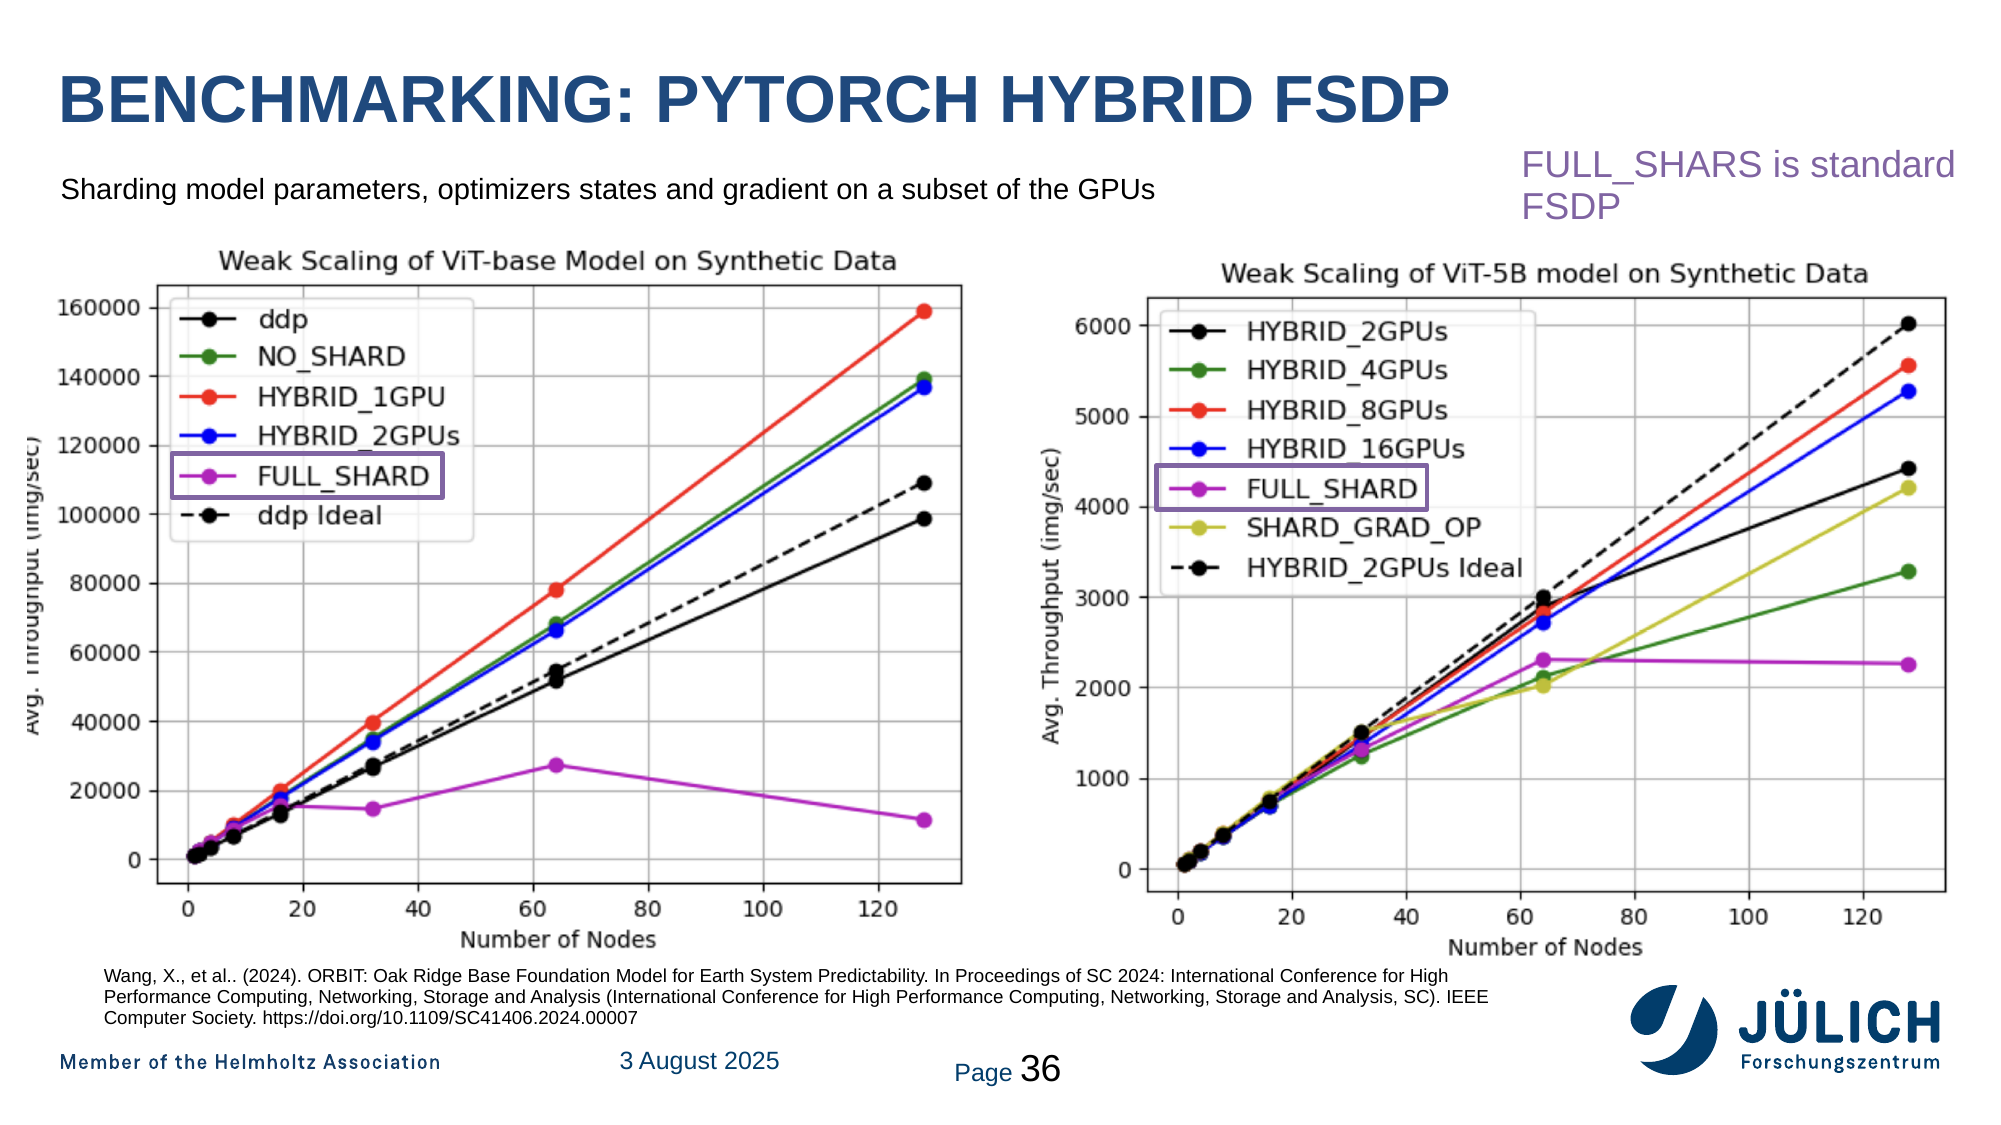

# benchmarking: Pytorch Hybrid fSDP
FULL_SHARS is standard FSDP
Sharding model parameters, optimizers states and gradient on a subset of the GPUs
FMs
Wang, X., et al.. (2024). ORBIT: Oak Ridge Base Foundation Model for Earth System Predictability. In Proceedings of SC 2024: International Conference for High Performance Computing, Networking, Storage and Analysis (International Conference for High Performance Computing, Networking, Storage and Analysis, SC). IEEE Computer Society. https://doi.org/10.1109/SC41406.2024.00007
3 August 2025
Page